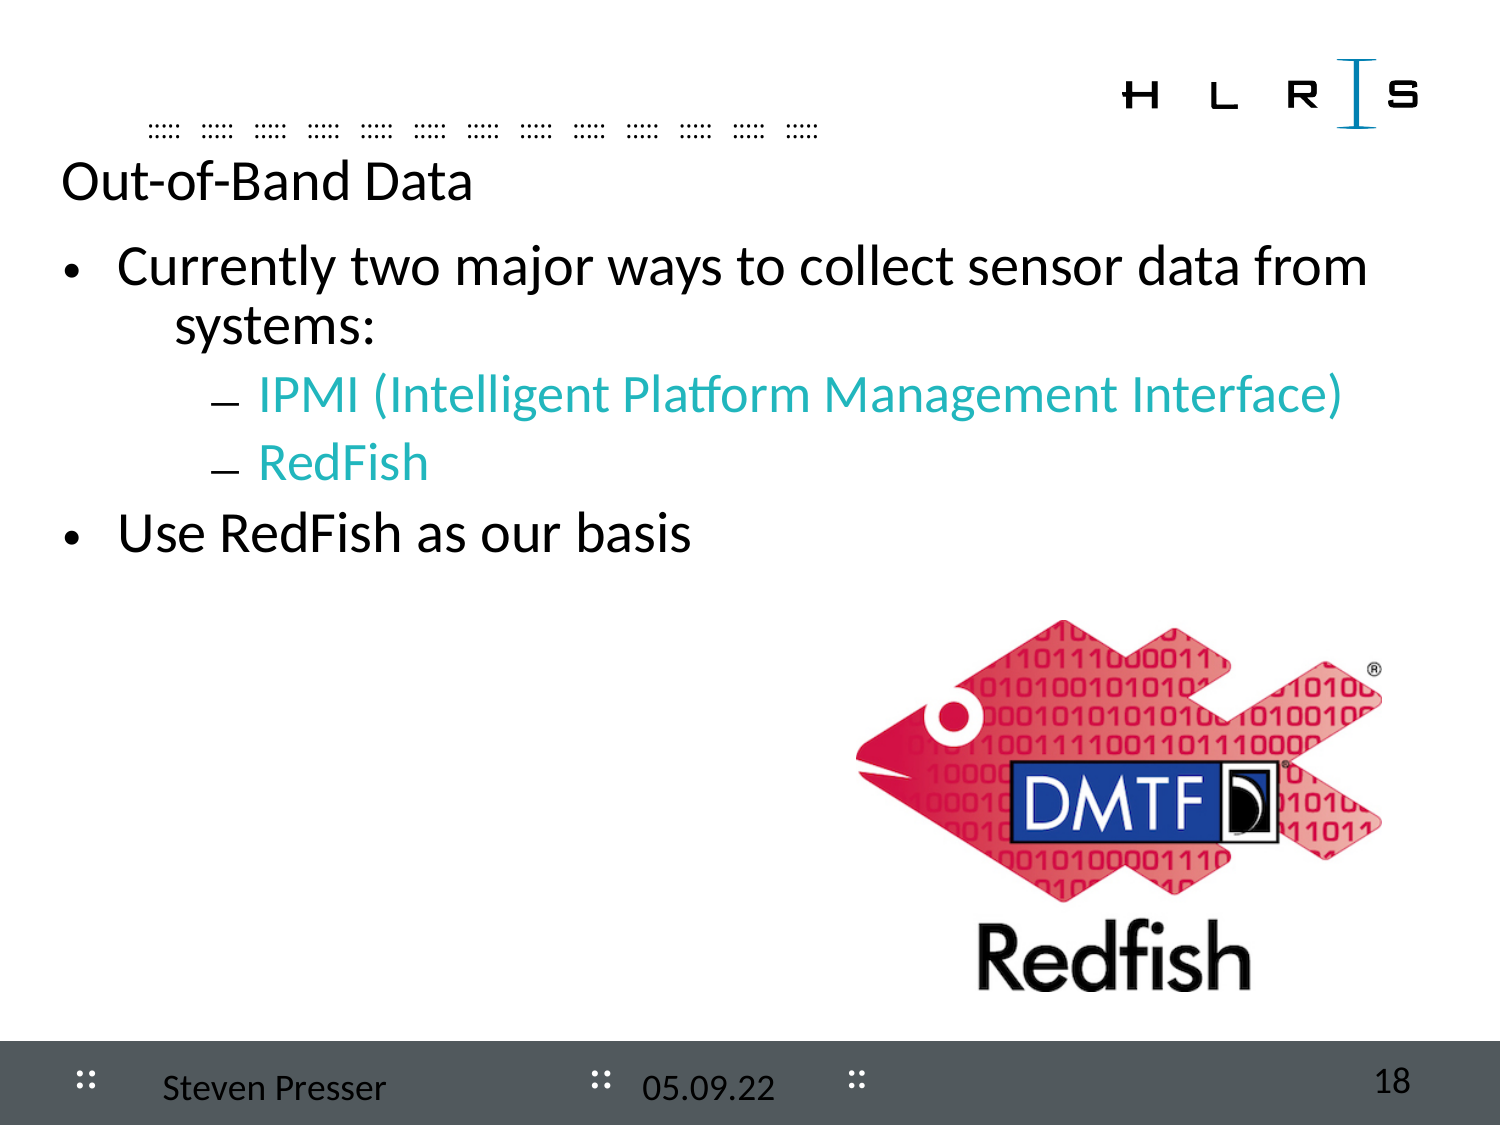

# Out-of-Band Data
Currently two major ways to collect sensor data from systems:
IPMI (Intelligent Platform Management Interface)
RedFish
Use RedFish as our basis